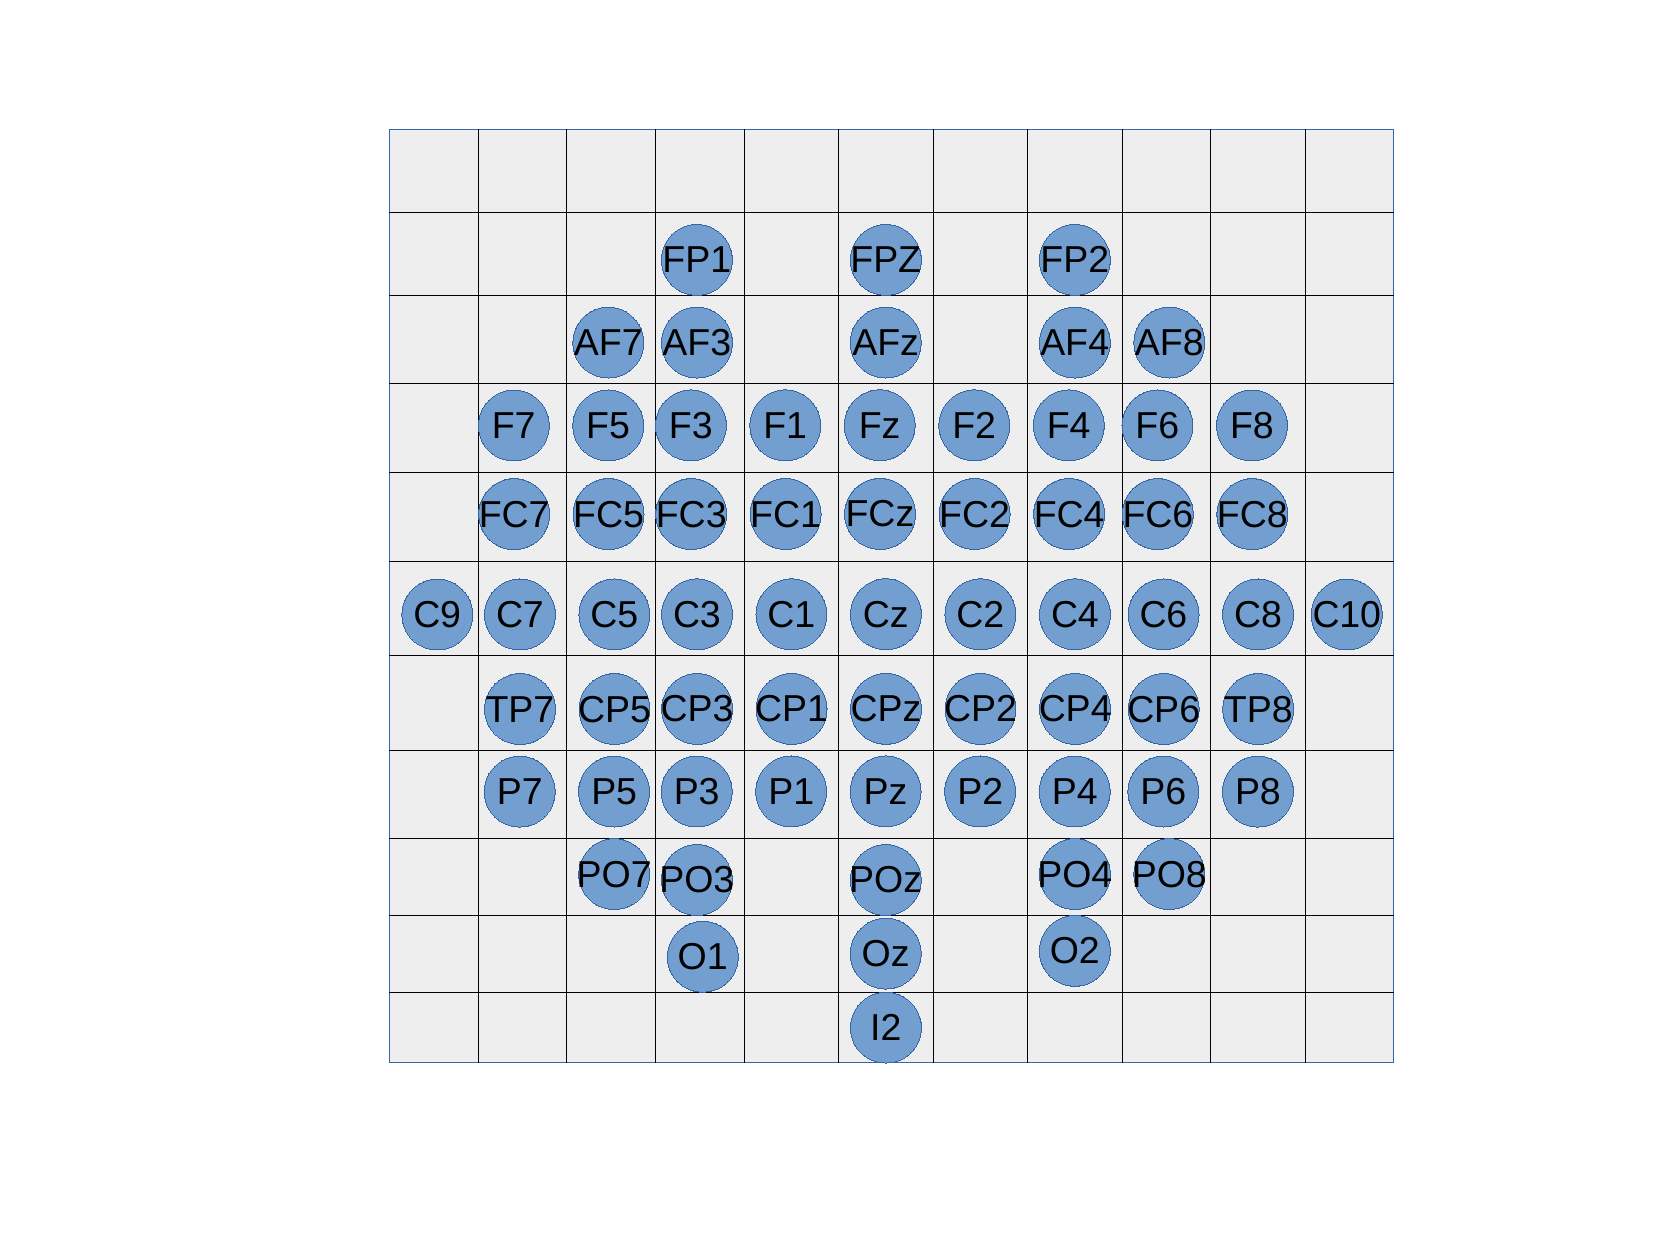

FP1
FPZ
FP2
AF7
AF3
AFz
AF4
AF8
Fz
F1
F2
F3
F4
F5
F6
F7
F8
Cz
Cz
Cz
FCz
Cz
Cz
Cz
FC1
Cz
FC2
Cz
Cz
Cz
FC3
Cz
FC4
Cz
Cz
Cz
FC5
Cz
FC6
Cz
Cz
FC7
Cz
FC8
Cz
C1
C2
C3
C4
C5
C6
C7
C8
C9
C10
CPz
CP1
CP2
CP3
CP4
CP5
CP6
TP7
TP8
Pz
P1
P2
P3
P4
P5
P6
P7
P8
PO7
PO4
PO8
PO3
POz
O2
Oz
O1
I2